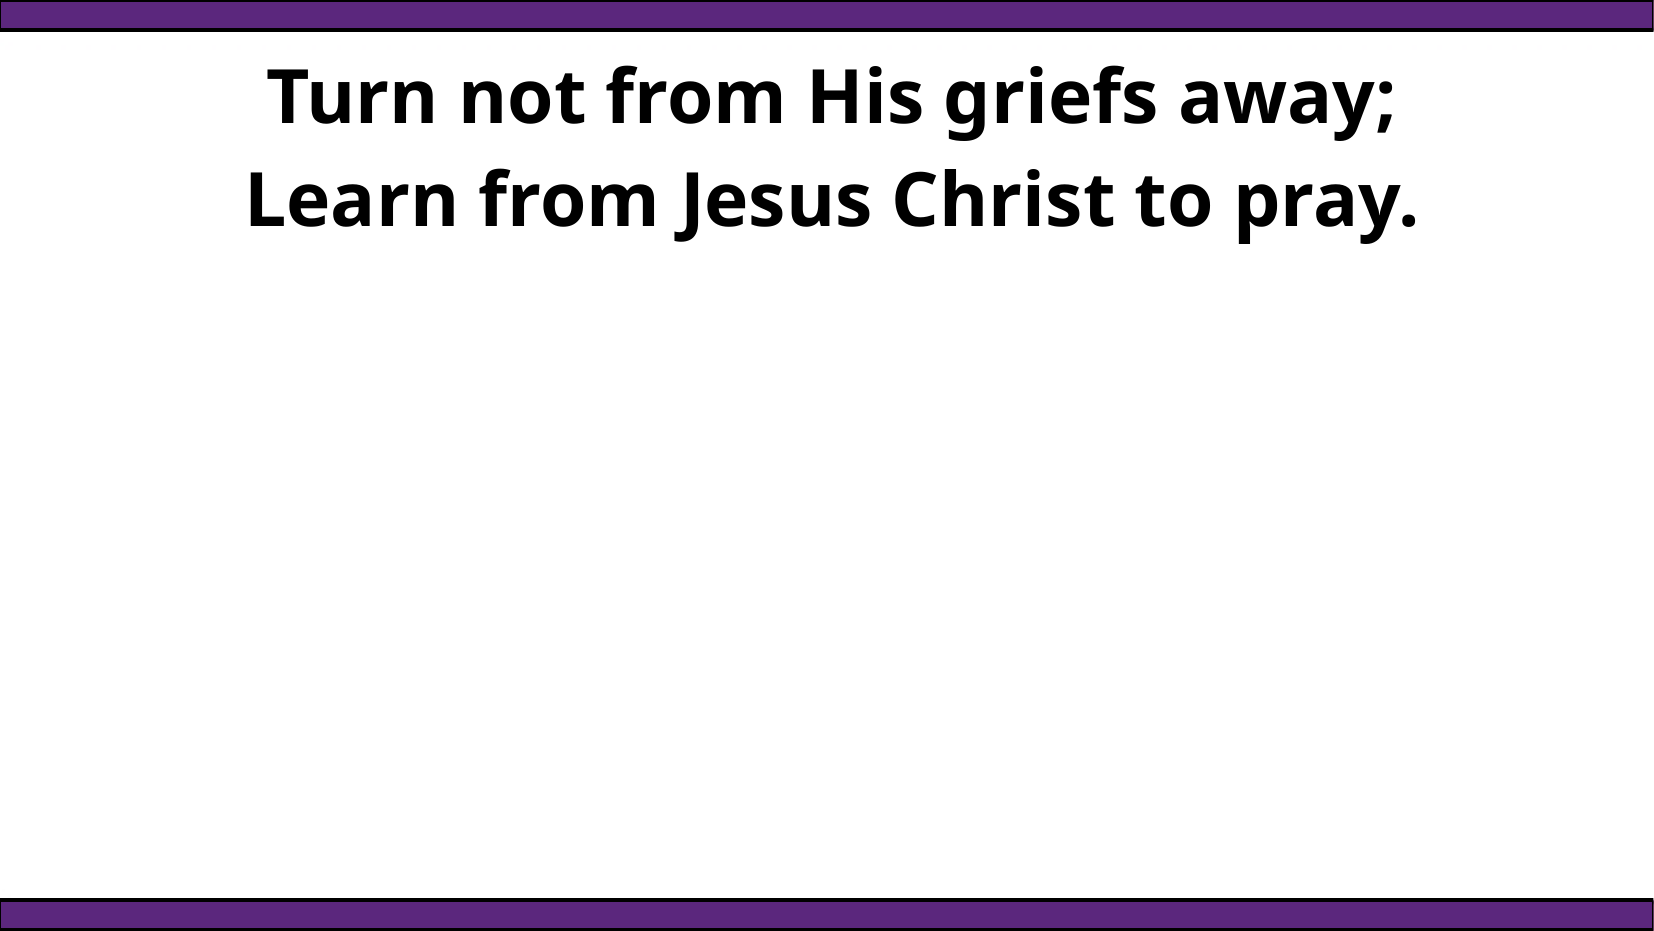

Turn not from His griefs away;
Learn from Jesus Christ to pray.